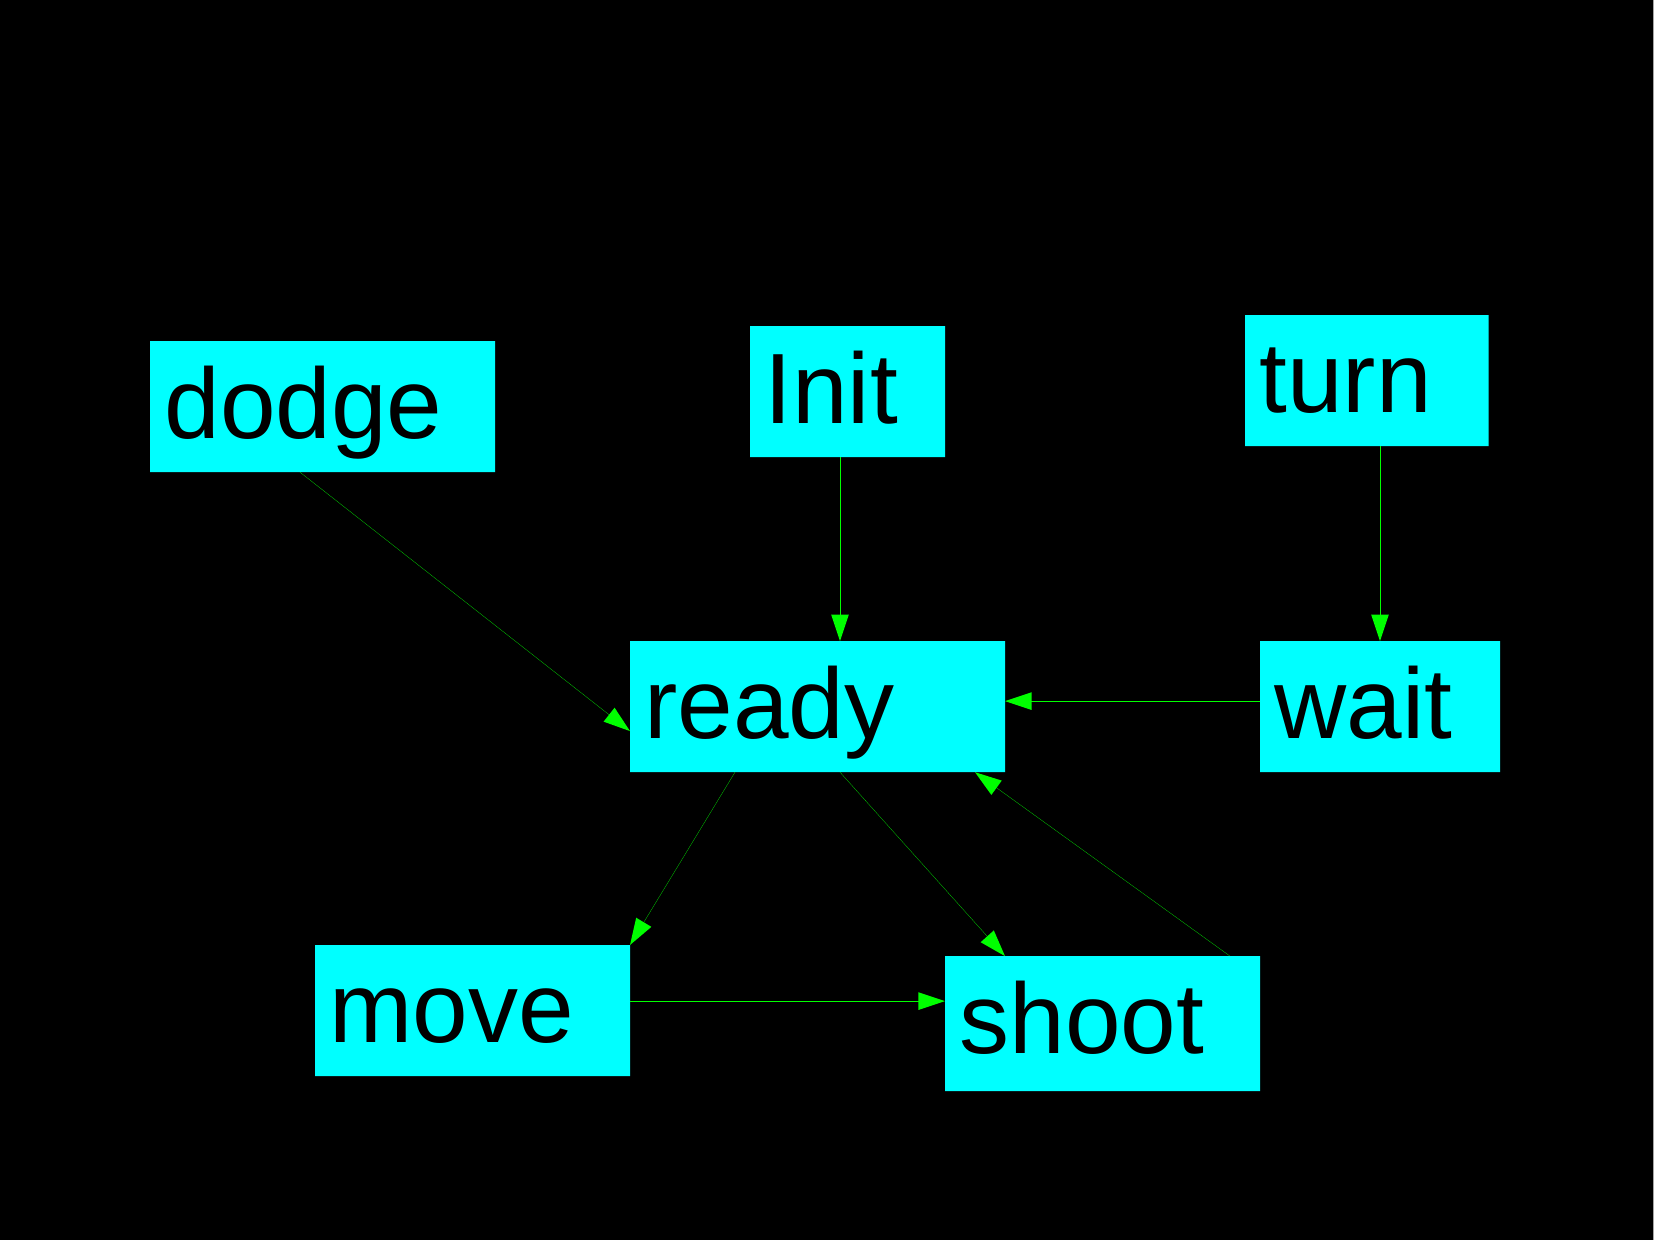

turn
Init
dodge
ready
wait
move
shoot